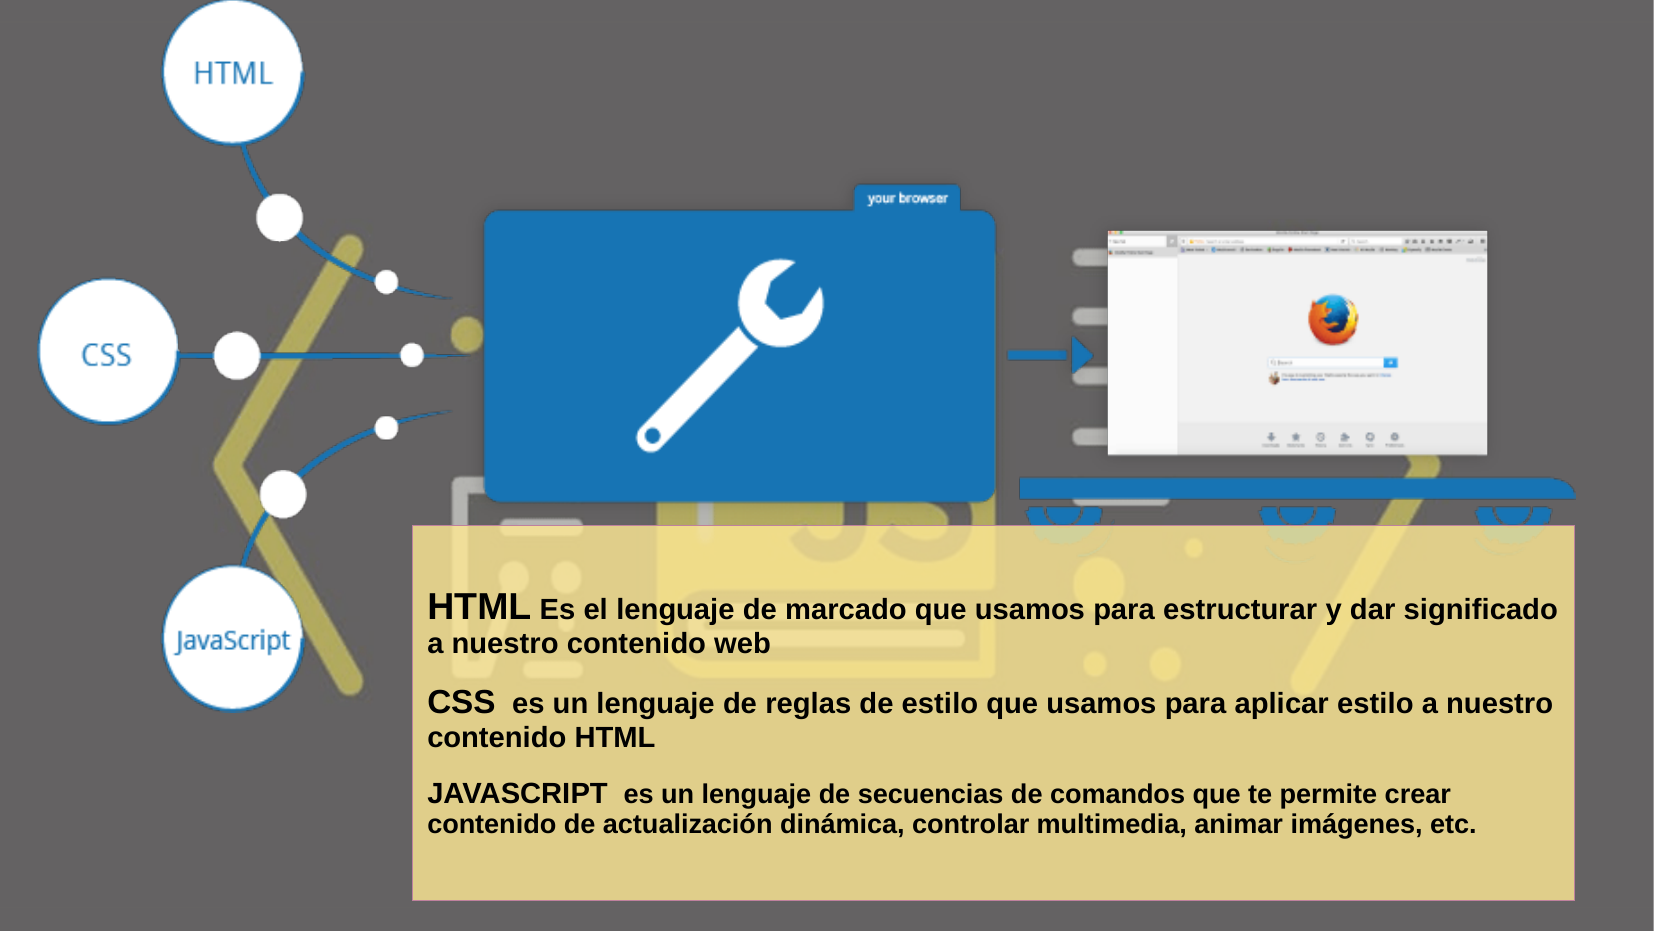

HTML Es el lenguaje de marcado que usamos para estructurar y dar significado a nuestro contenido web
CSS es un lenguaje de reglas de estilo que usamos para aplicar estilo a nuestro contenido HTML
JAVASCRIPT  es un lenguaje de secuencias de comandos que te permite crear contenido de actualización dinámica, controlar multimedia, animar imágenes, etc.